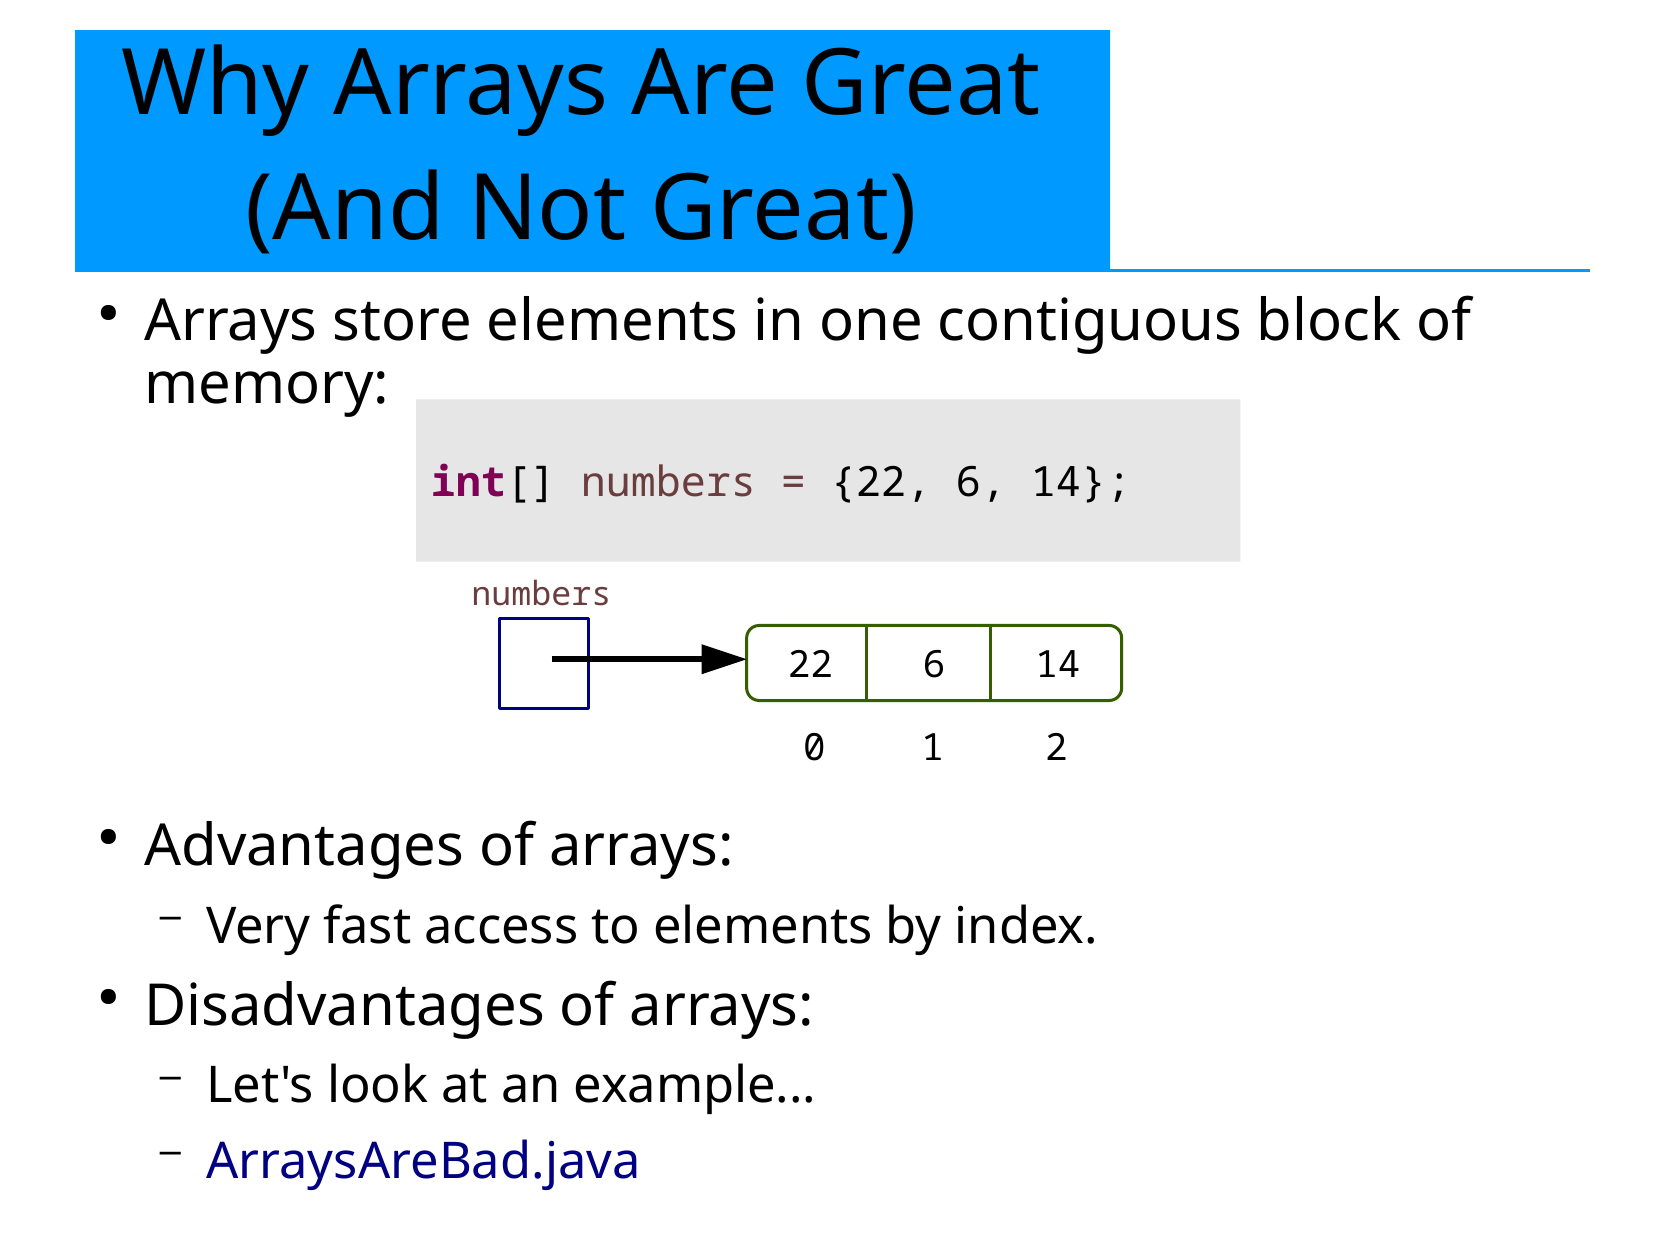

# Why Arrays Are Great (And Not Great)
Arrays store elements in one contiguous block of memory:
Advantages of arrays:
Very fast access to elements by index.
Disadvantages of arrays:
Let's look at an example...
ArraysAreBad.java
int[] numbers = {22, 6, 14};
numbers
22 6 14
0
1
2